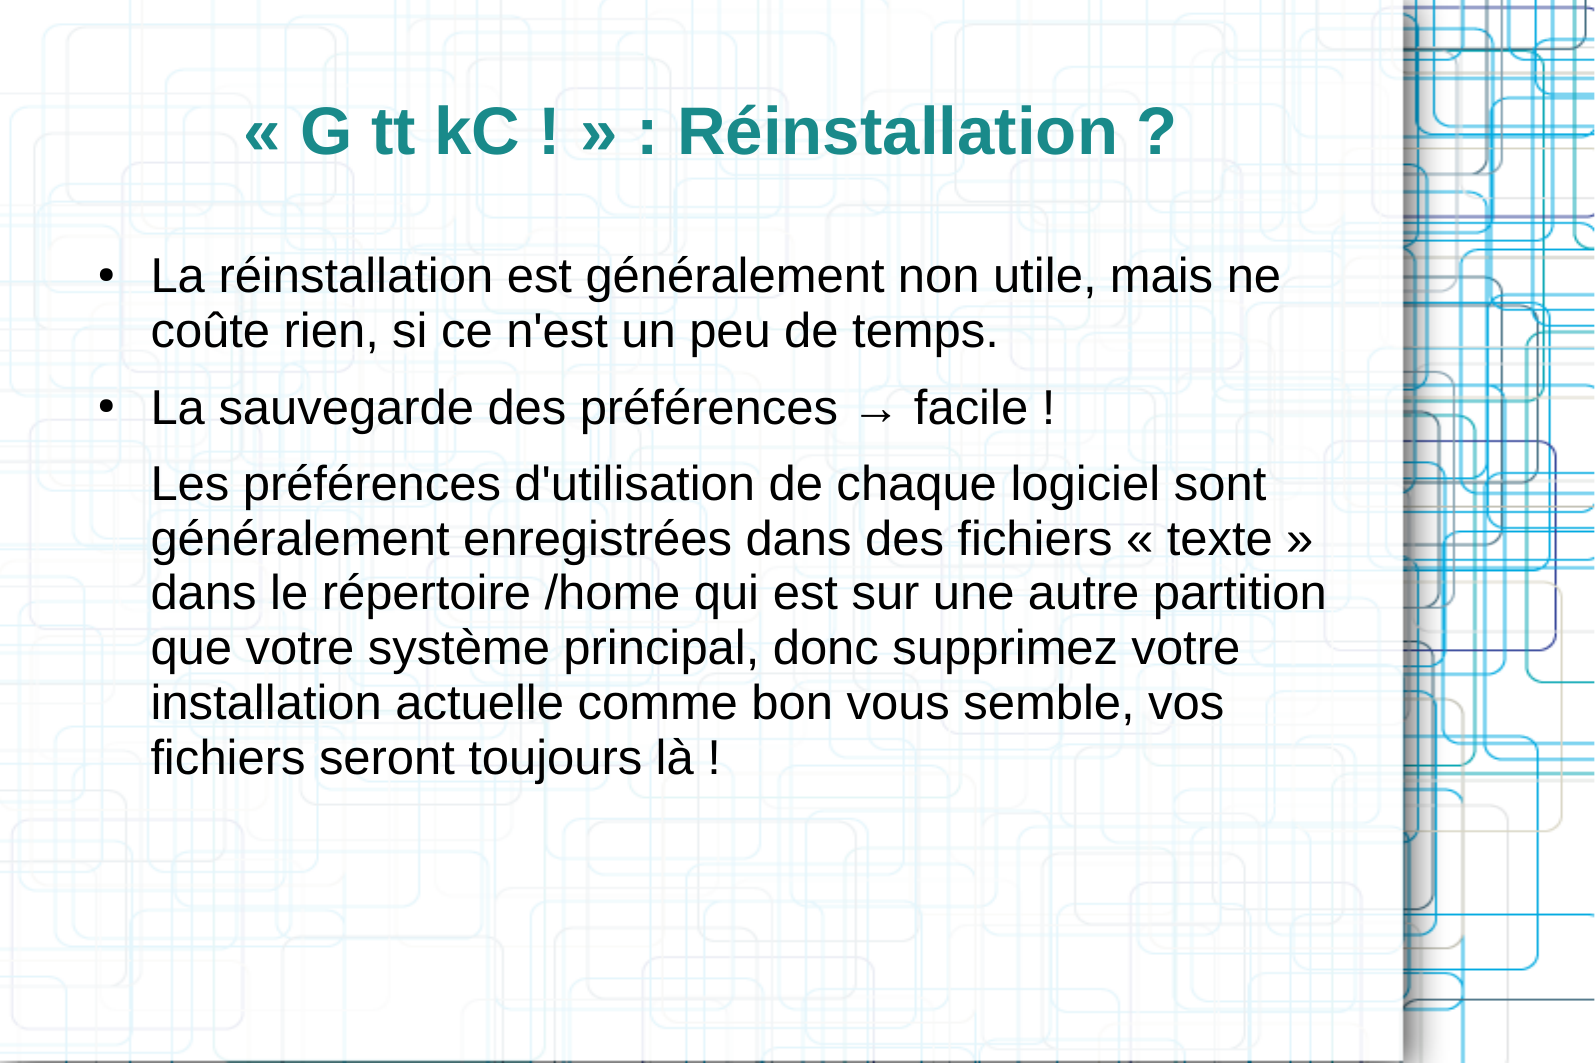

# « G tt kC ! » : Réinstallation ?
La réinstallation est généralement non utile, mais ne coûte rien, si ce n'est un peu de temps.
La sauvegarde des préférences → facile !
Les préférences d'utilisation de chaque logiciel sont généralement enregistrées dans des fichiers « texte » dans le répertoire /home qui est sur une autre partition que votre système principal, donc supprimez votre installation actuelle comme bon vous semble, vos fichiers seront toujours là !